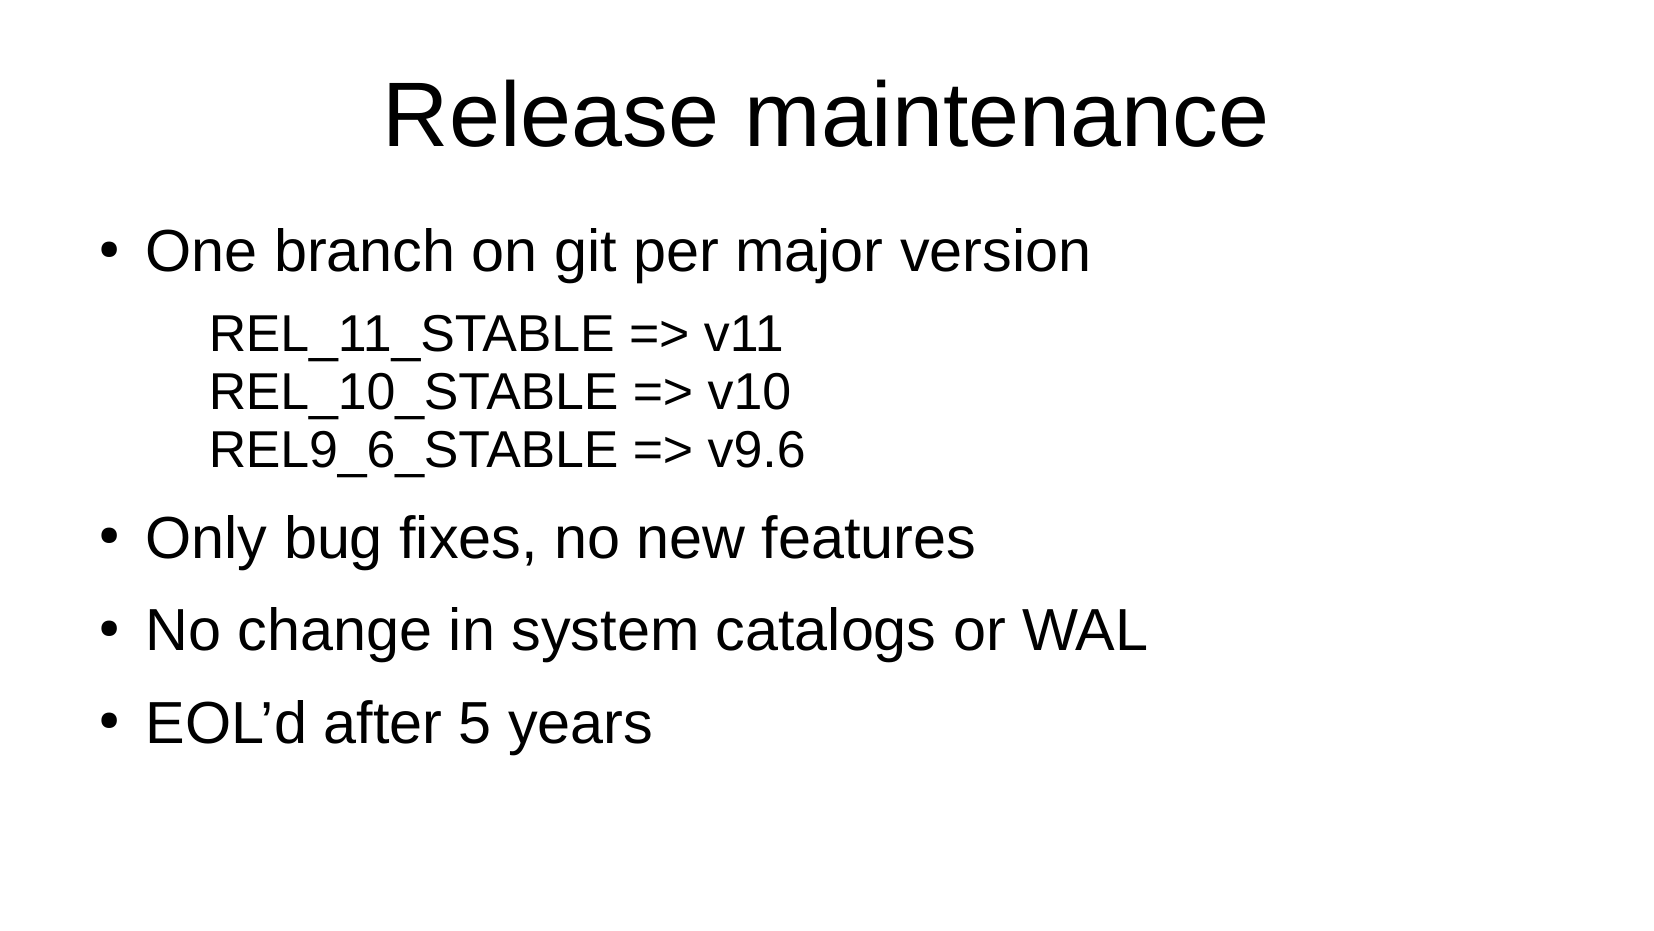

# Release maintenance
One branch on git per major version
REL_11_STABLE => v11
REL_10_STABLE => v10
REL9_6_STABLE => v9.6
Only bug fixes, no new features
No change in system catalogs or WAL
EOL’d after 5 years